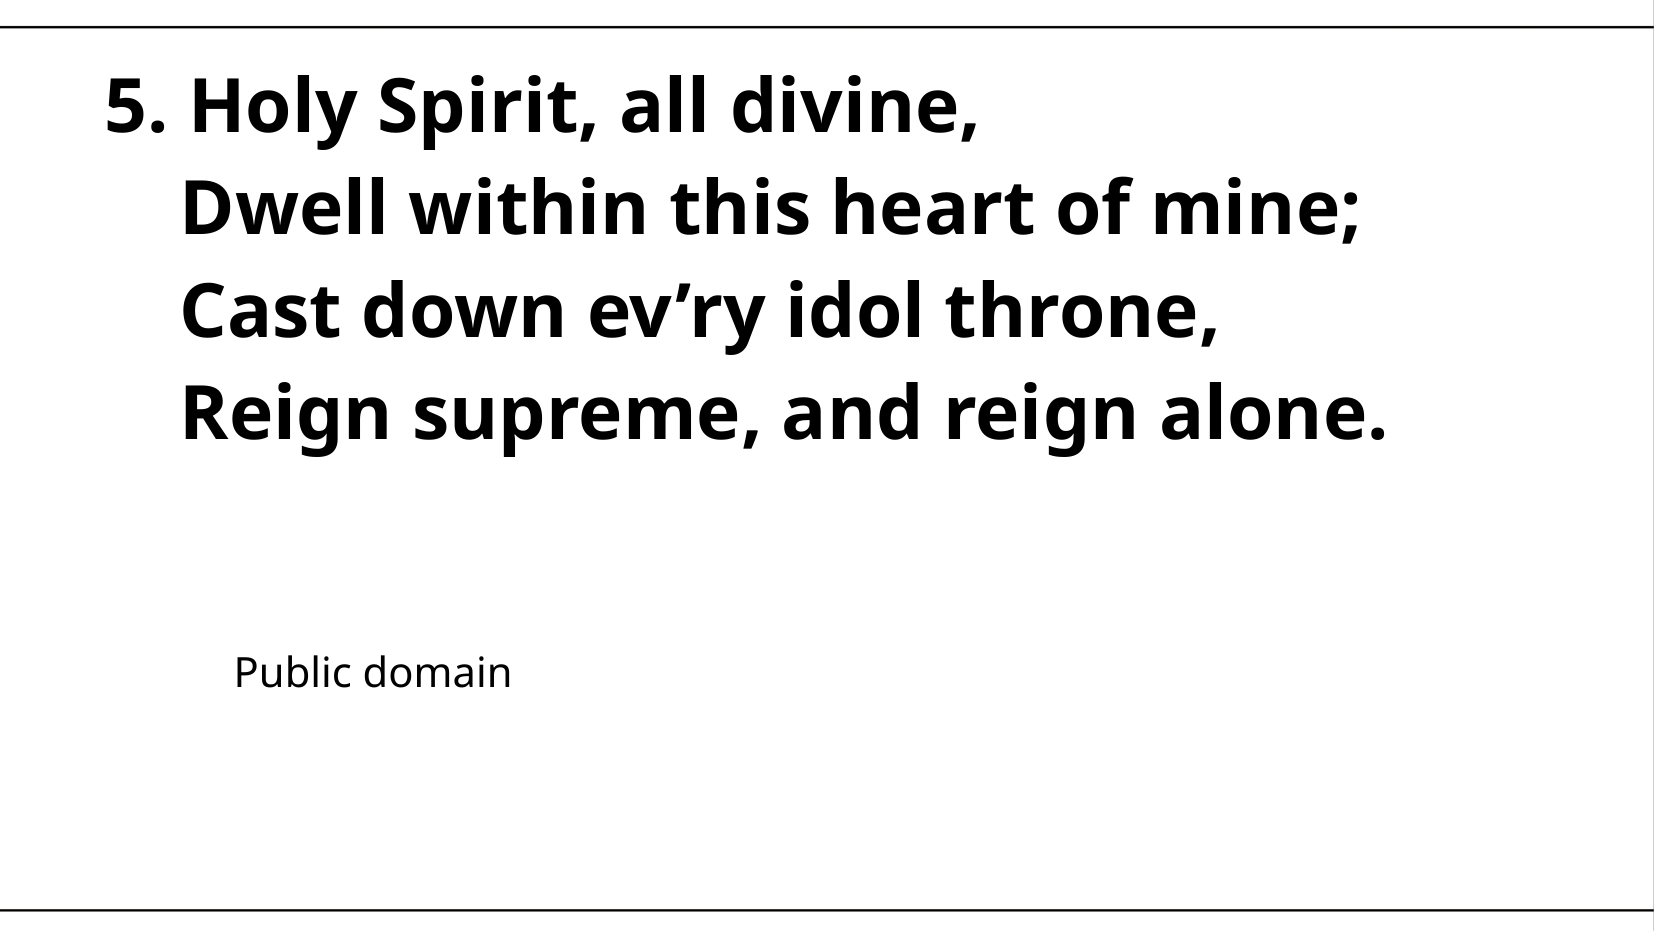

5. Holy Spirit, all divine,
Dwell within this heart of mine;
Cast down ev’ry idol throne,
Reign supreme, and reign alone.
 Public domain